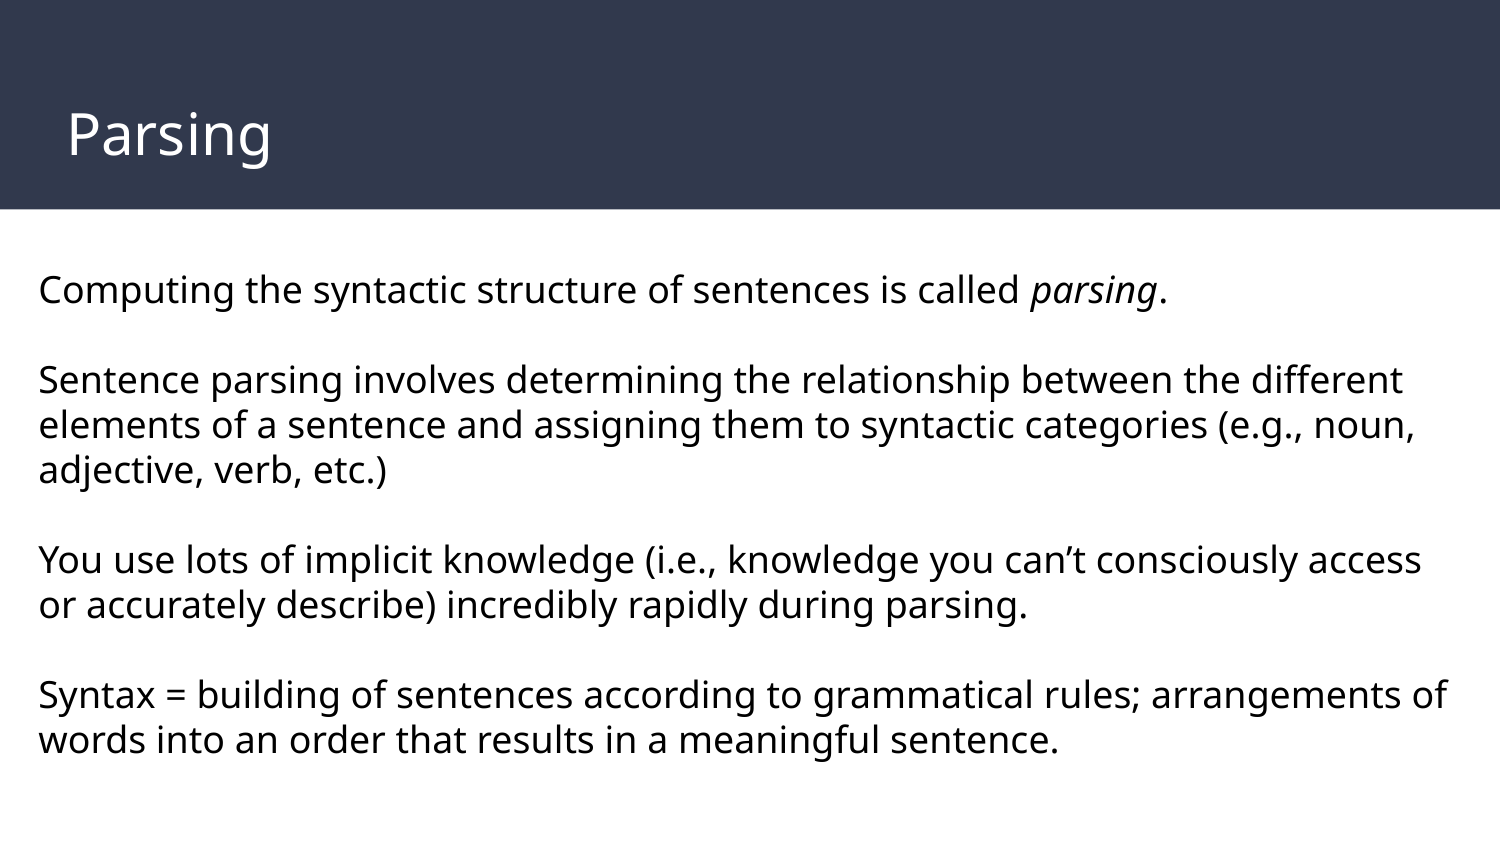

# Parsing
Computing the syntactic structure of sentences is called parsing.
Sentence parsing involves determining the relationship between the different elements of a sentence and assigning them to syntactic categories (e.g., noun, adjective, verb, etc.)
You use lots of implicit knowledge (i.e., knowledge you can’t consciously access or accurately describe) incredibly rapidly during parsing.
Syntax = building of sentences according to grammatical rules; arrangements of words into an order that results in a meaningful sentence.